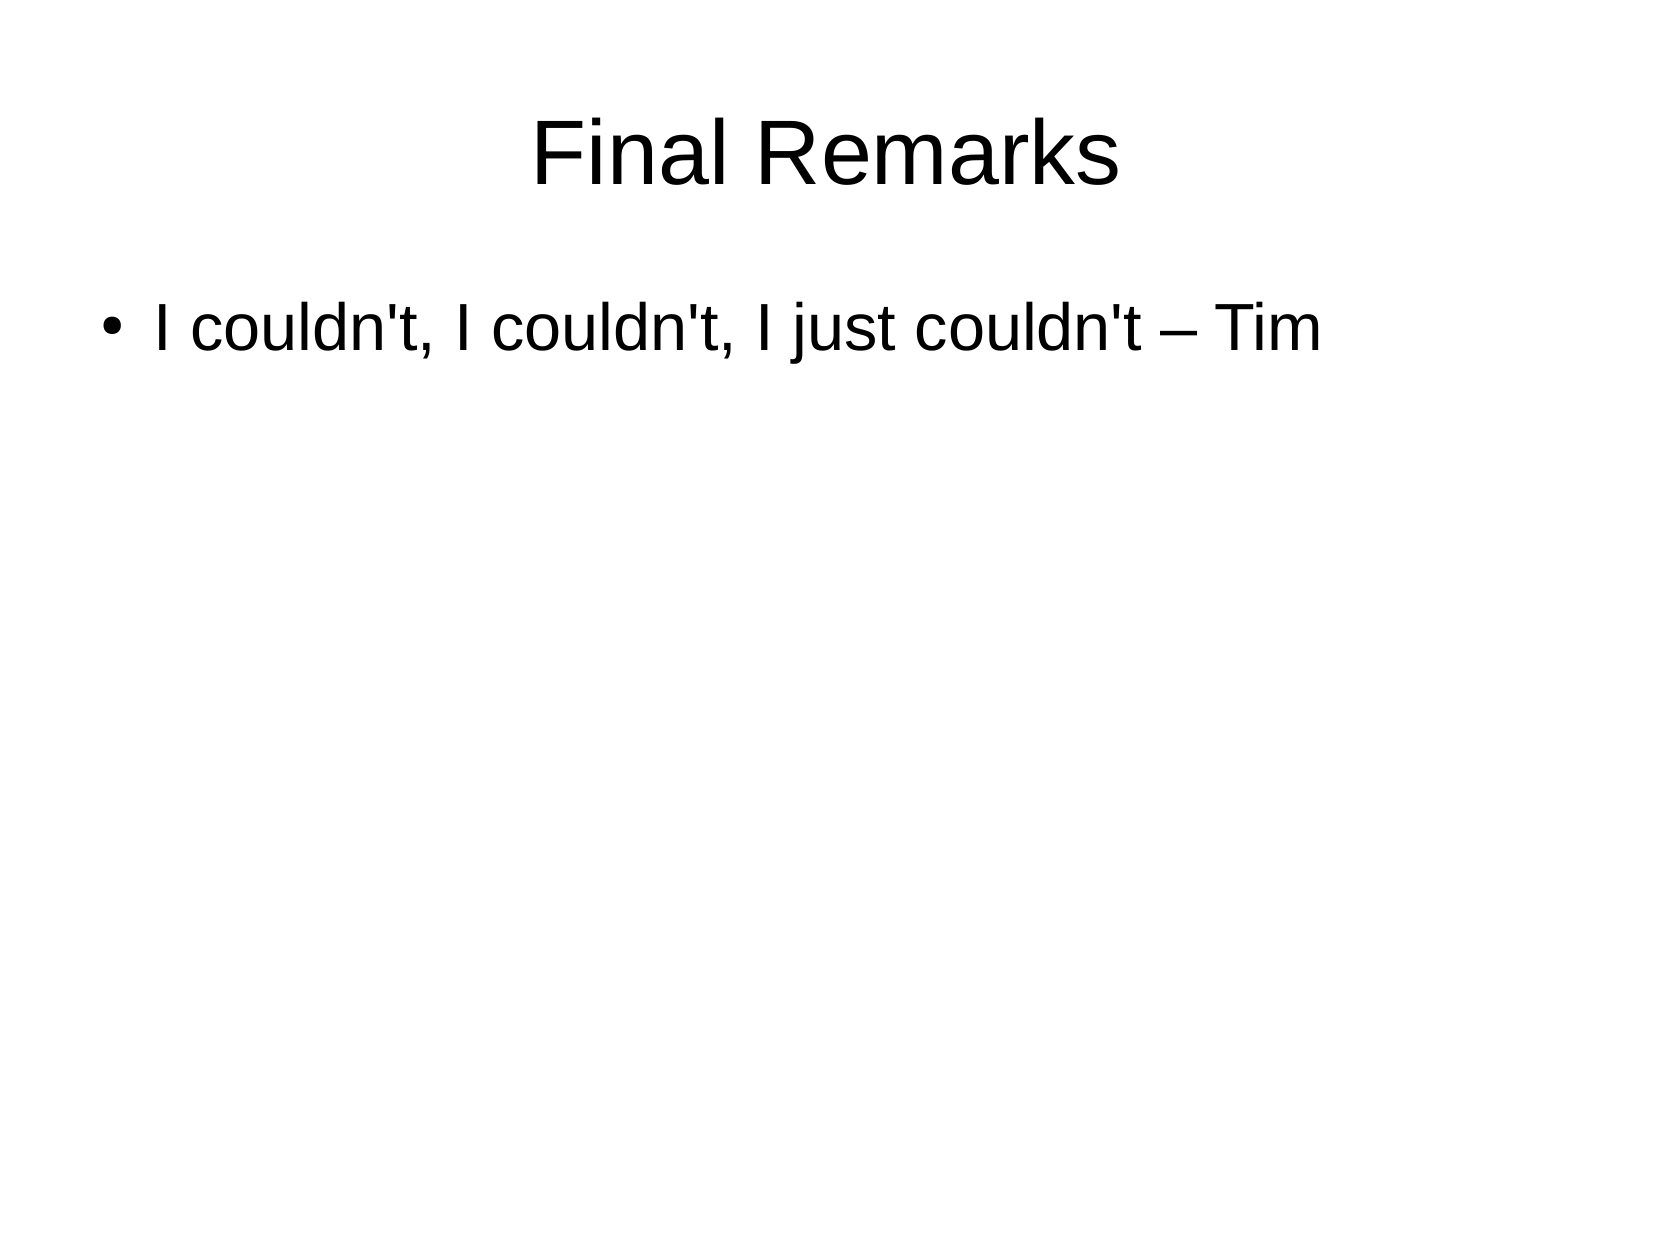

# Final Remarks
I couldn't, I couldn't, I just couldn't – Tim